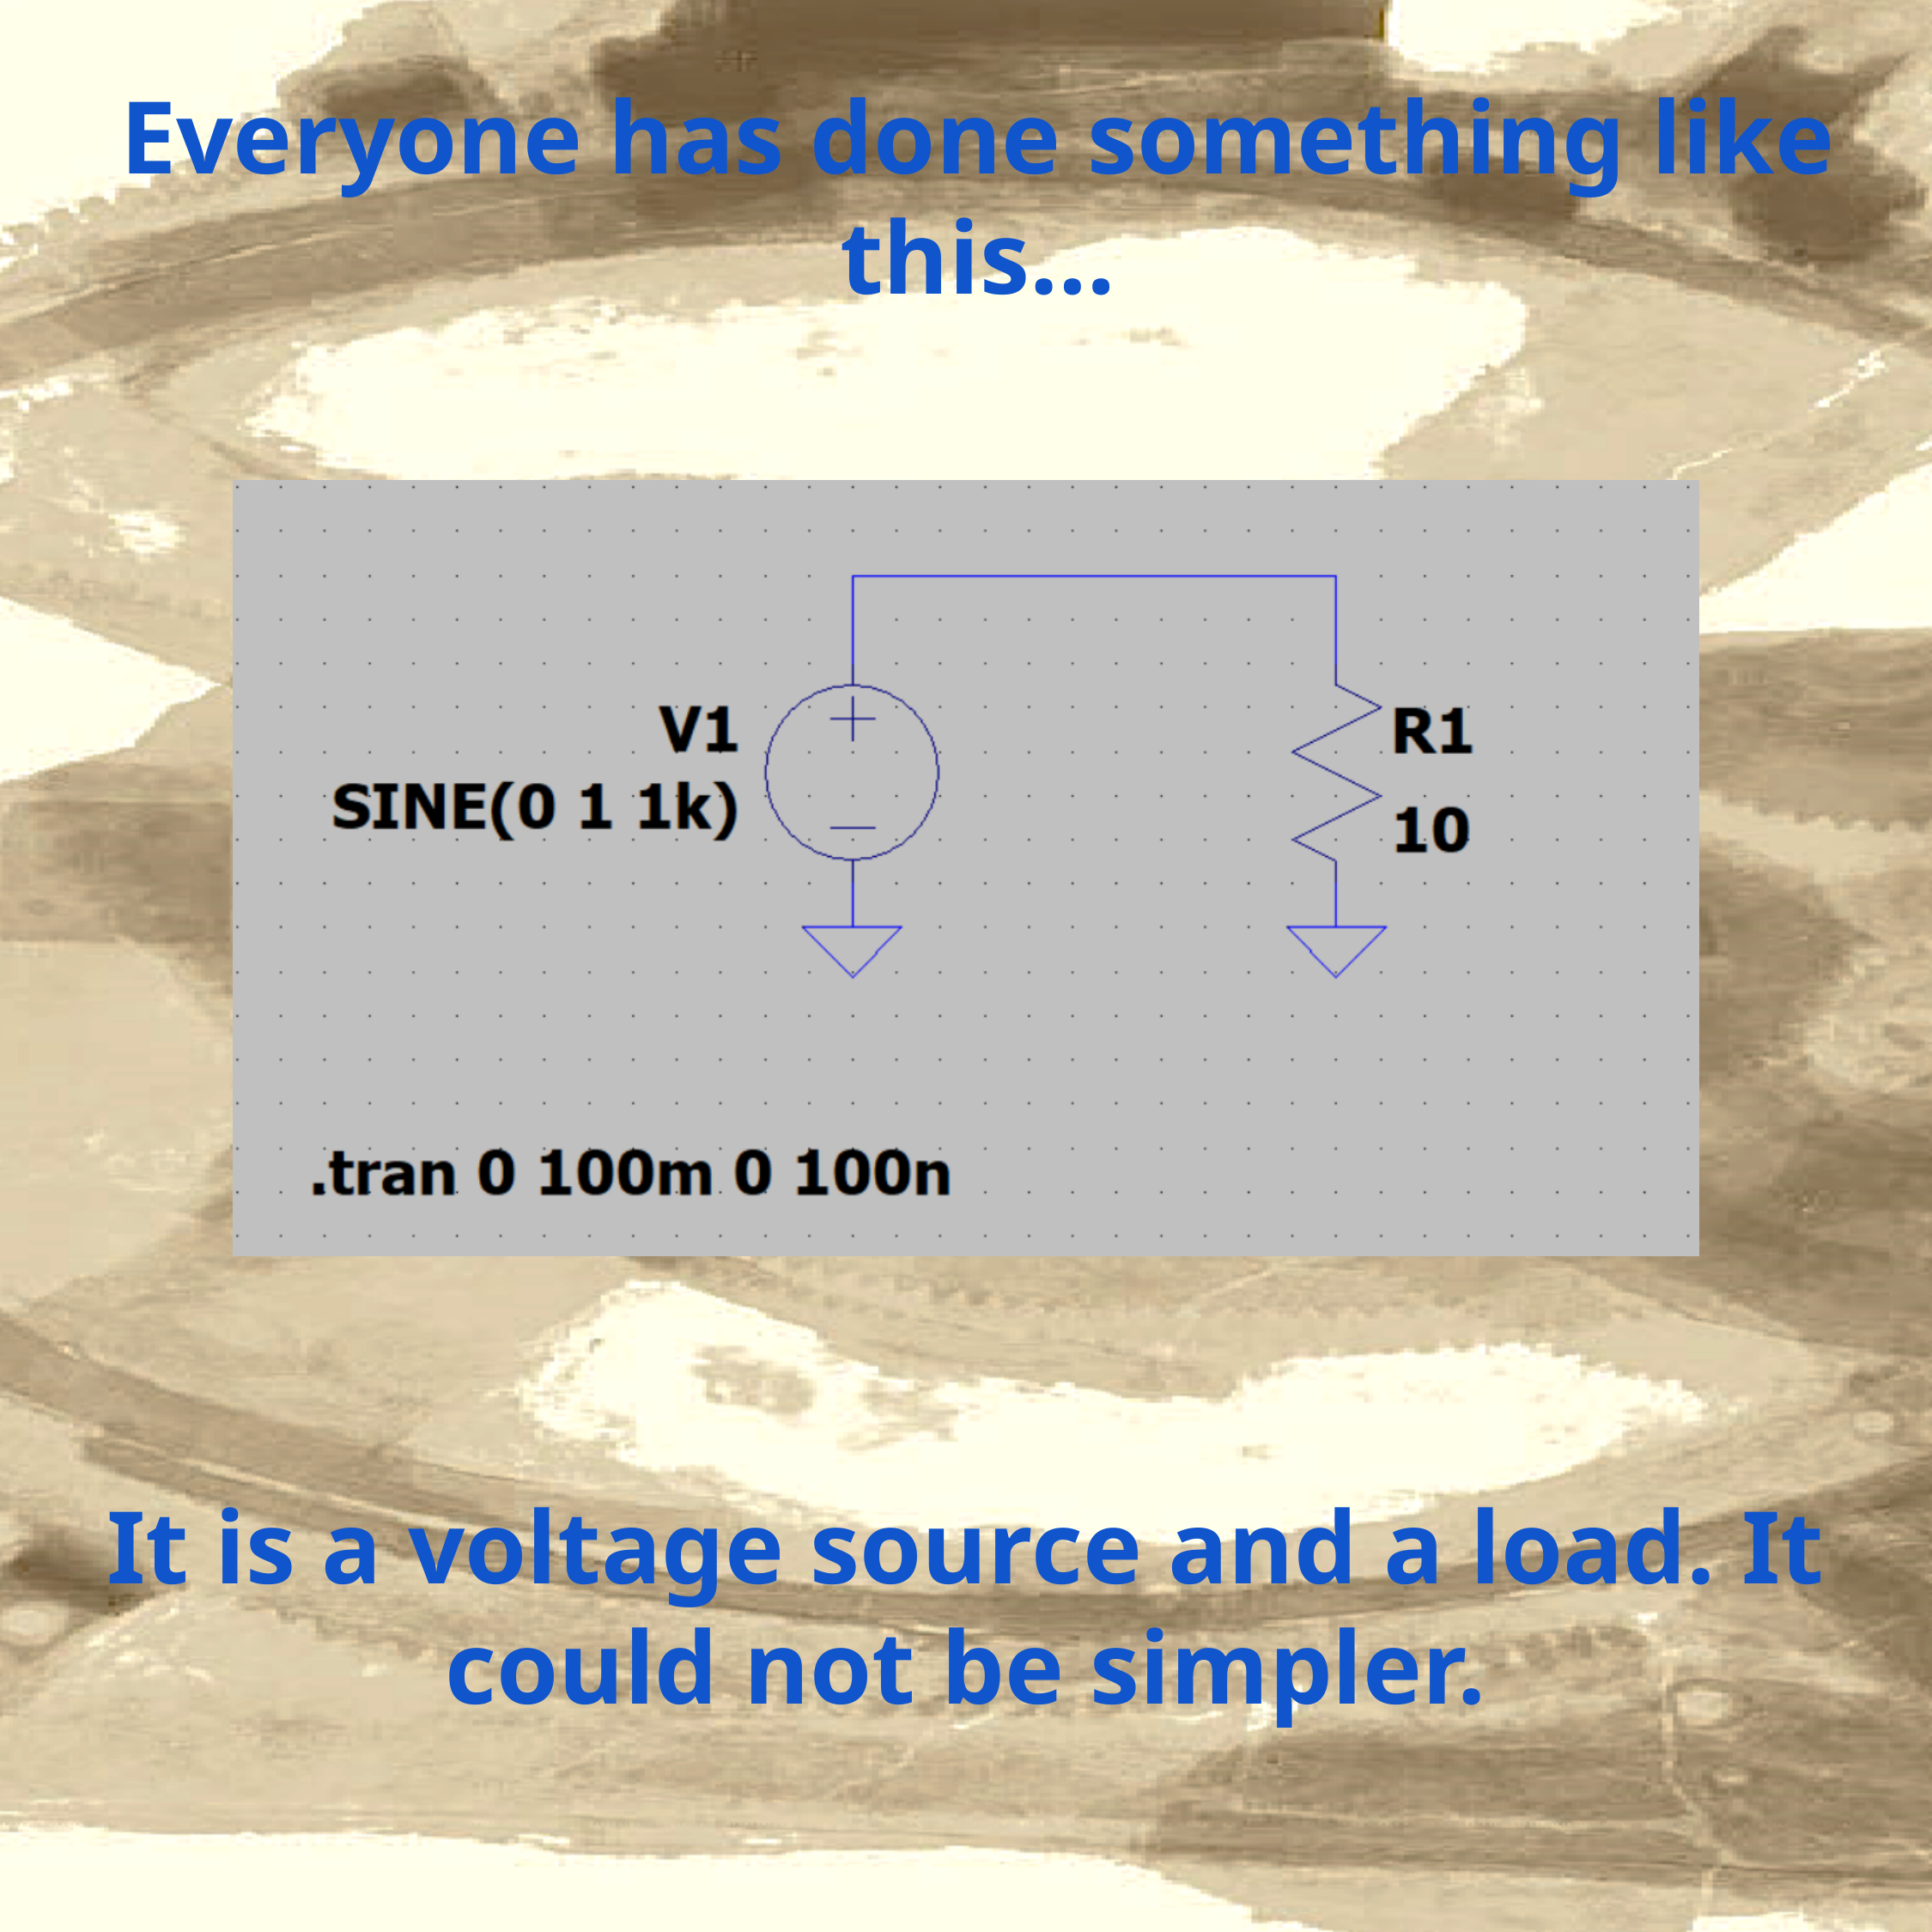

Everyone has done something like this…
It is a voltage source and a load. It could not be simpler.